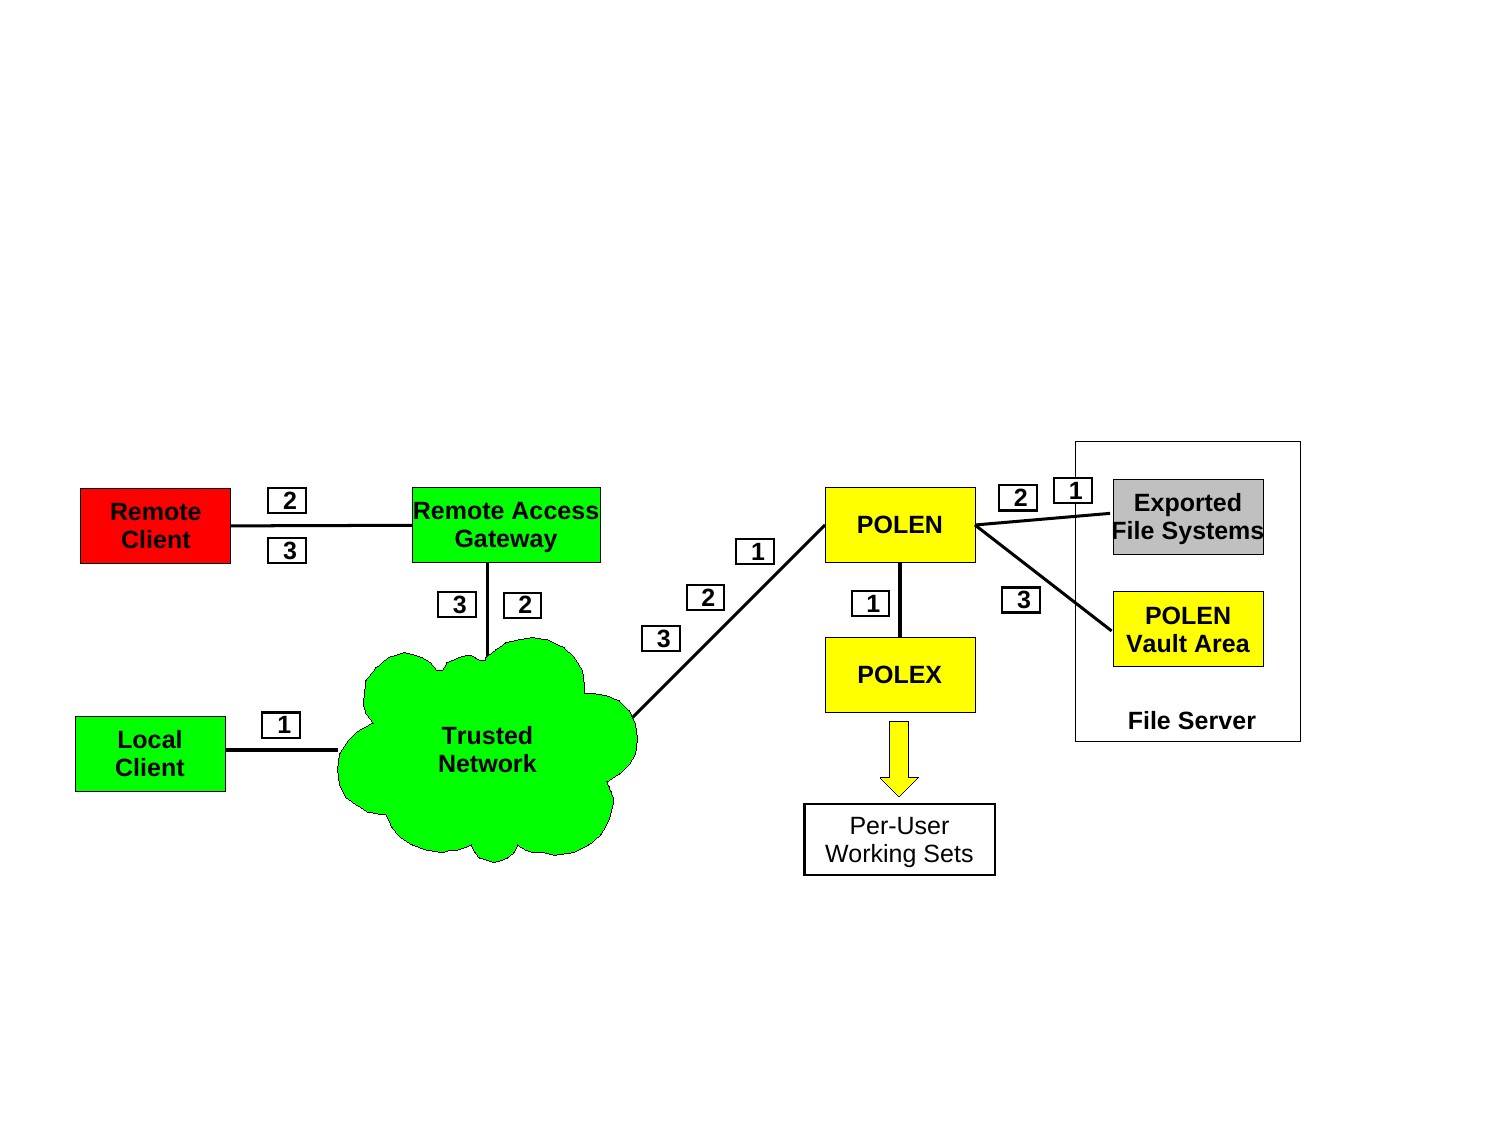

1
Exported
File Systems
2
Remote Access
Gateway
POLEN
Remote
Client
2
3
1
2
3
1
POLEN
Vault Area
3
2
3
Trusted
Network
POLEX
File Server
1
Local
Client
Per-User
Working Sets